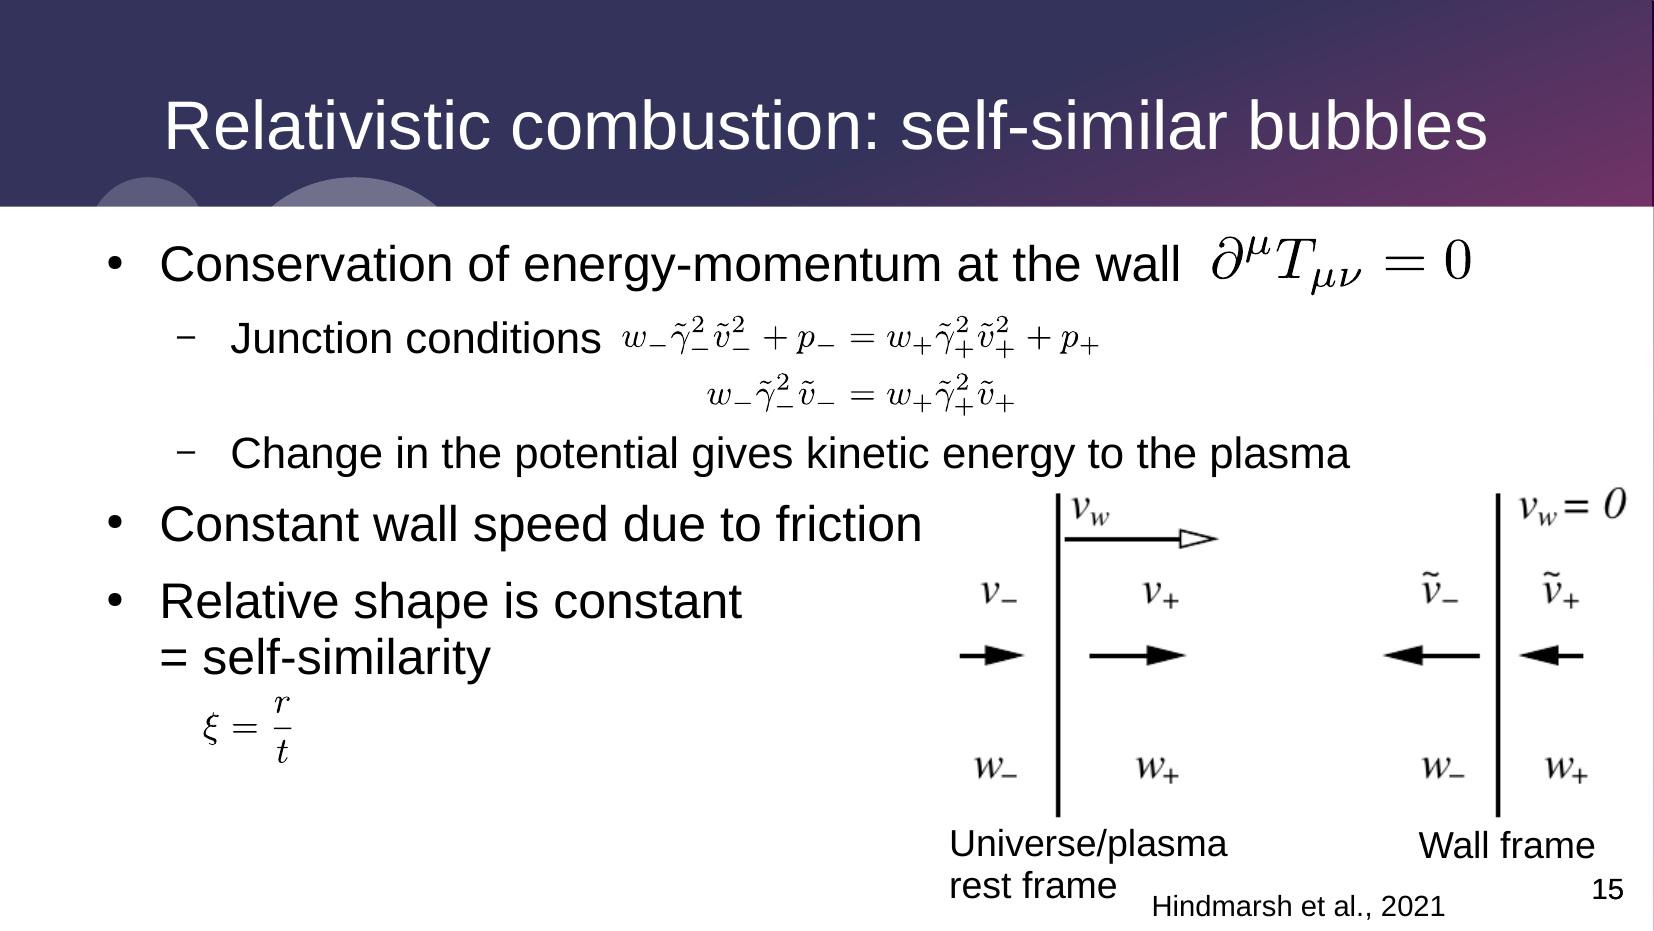

# Relativistic combustion: self-similar bubbles
Conservation of energy-momentum at the wall
Junction conditions
Change in the potential gives kinetic energy to the plasma
Constant wall speed due to friction
Relative shape is constant
= self-similarity
Universe/plasma rest frame
Wall frame
15
Hindmarsh et al., 2021